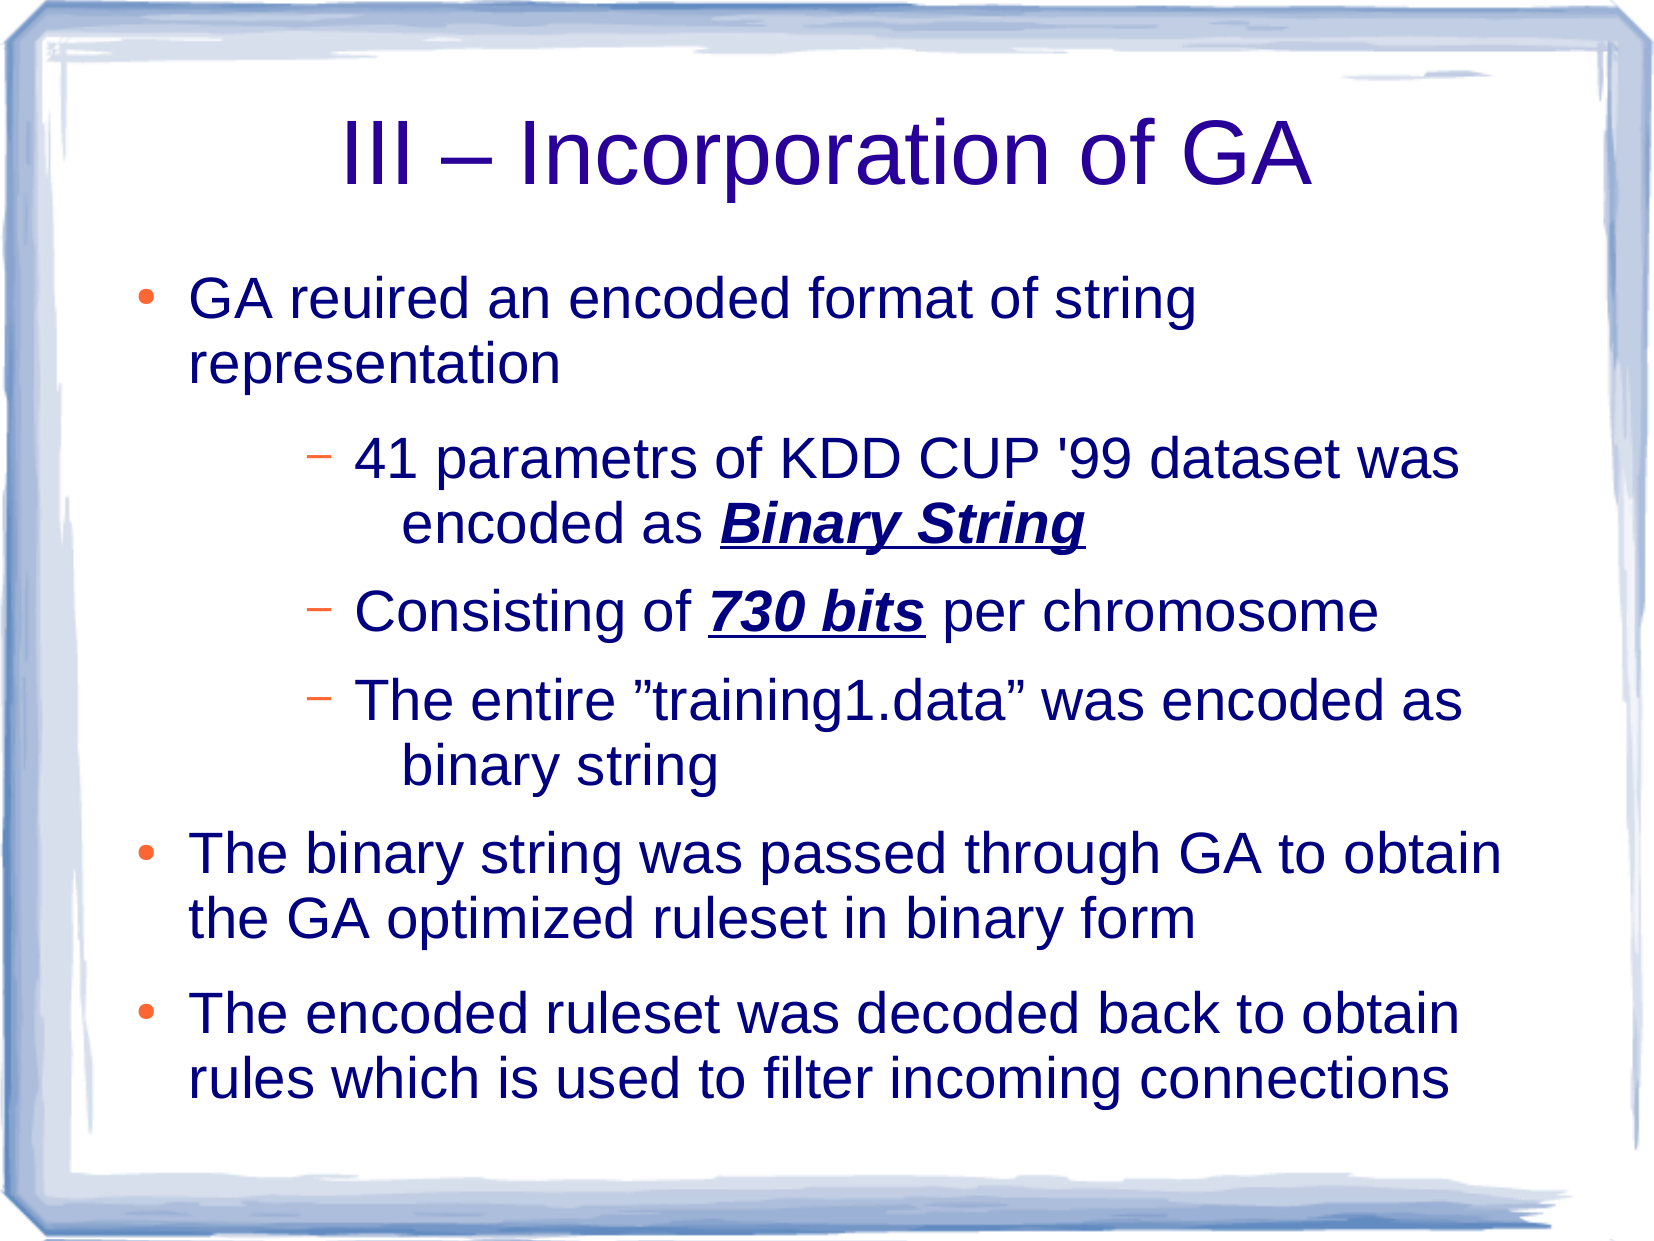

# III – Incorporation of GA
GA reuired an encoded format of string representation
41 parametrs of KDD CUP '99 dataset was encoded as Binary String
Consisting of 730 bits per chromosome
The entire ”training1.data” was encoded as binary string
The binary string was passed through GA to obtain the GA optimized ruleset in binary form
The encoded ruleset was decoded back to obtain rules which is used to filter incoming connections